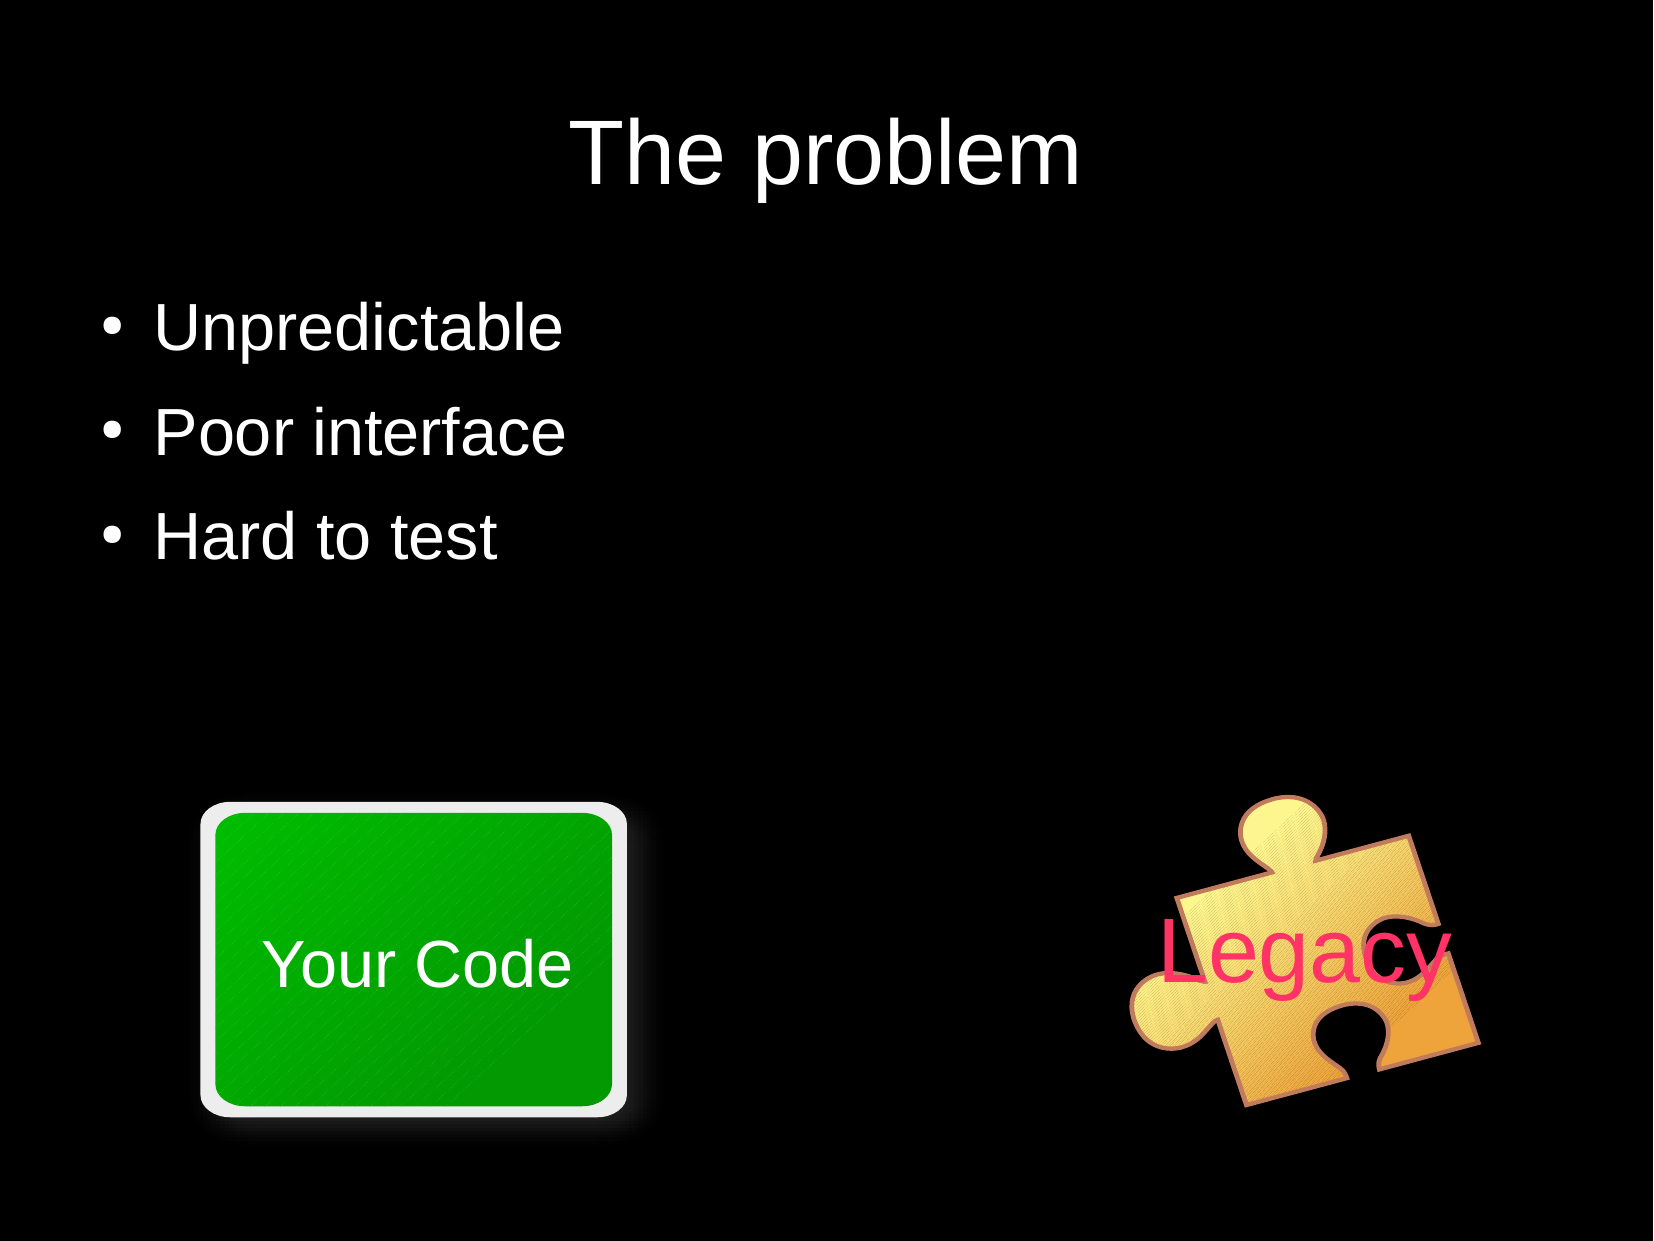

# The problem
Unpredictable
Poor interface
Hard to test
Your Code
Legacy